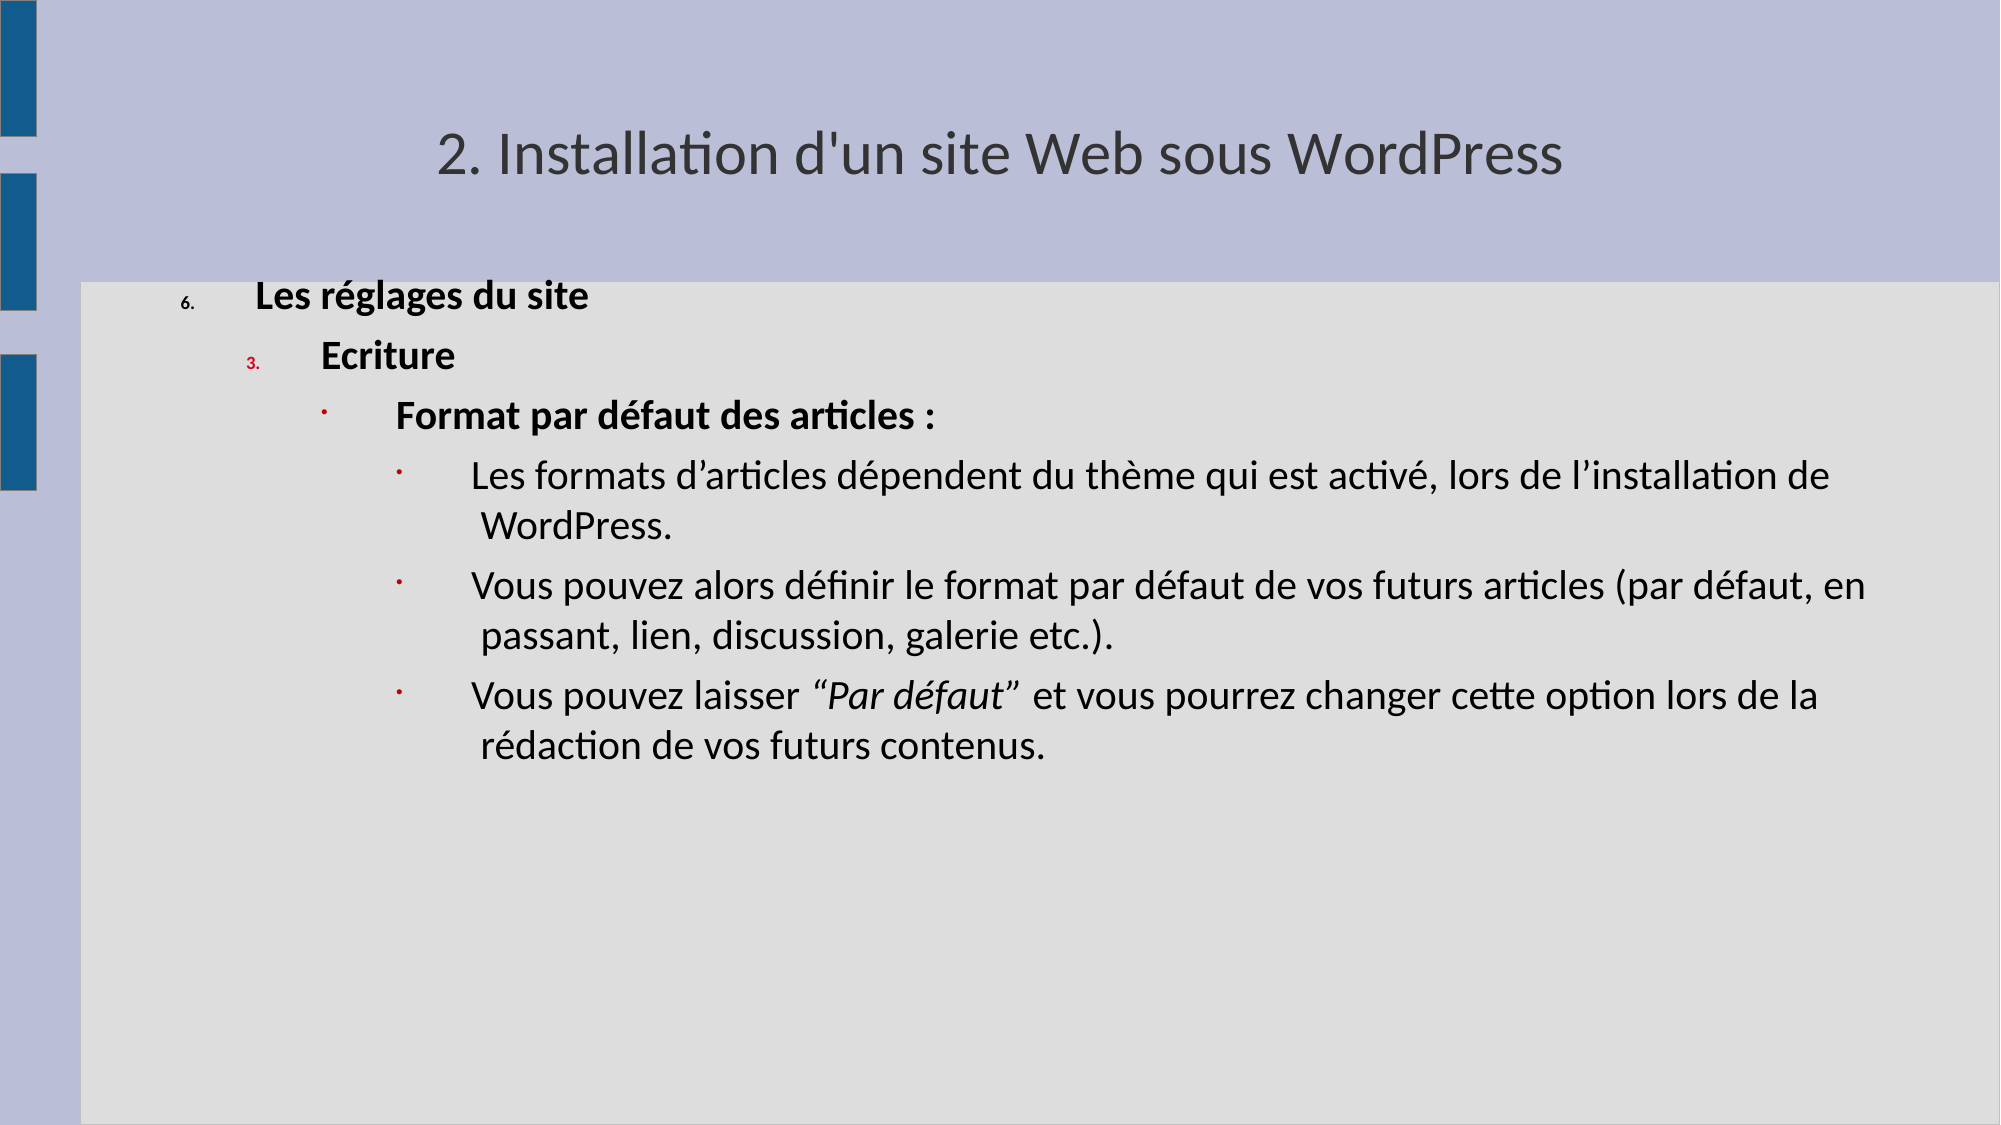

# 2. Installation d'un site Web sous WordPress
Les réglages du site
Ecriture
Format par défaut des articles :
Les formats d’articles dépendent du thème qui est activé, lors de l’installation de WordPress.
Vous pouvez alors définir le format par défaut de vos futurs articles (par défaut, en passant, lien, discussion, galerie etc.).
Vous pouvez laisser “Par défaut” et vous pourrez changer cette option lors de la rédaction de vos futurs contenus.